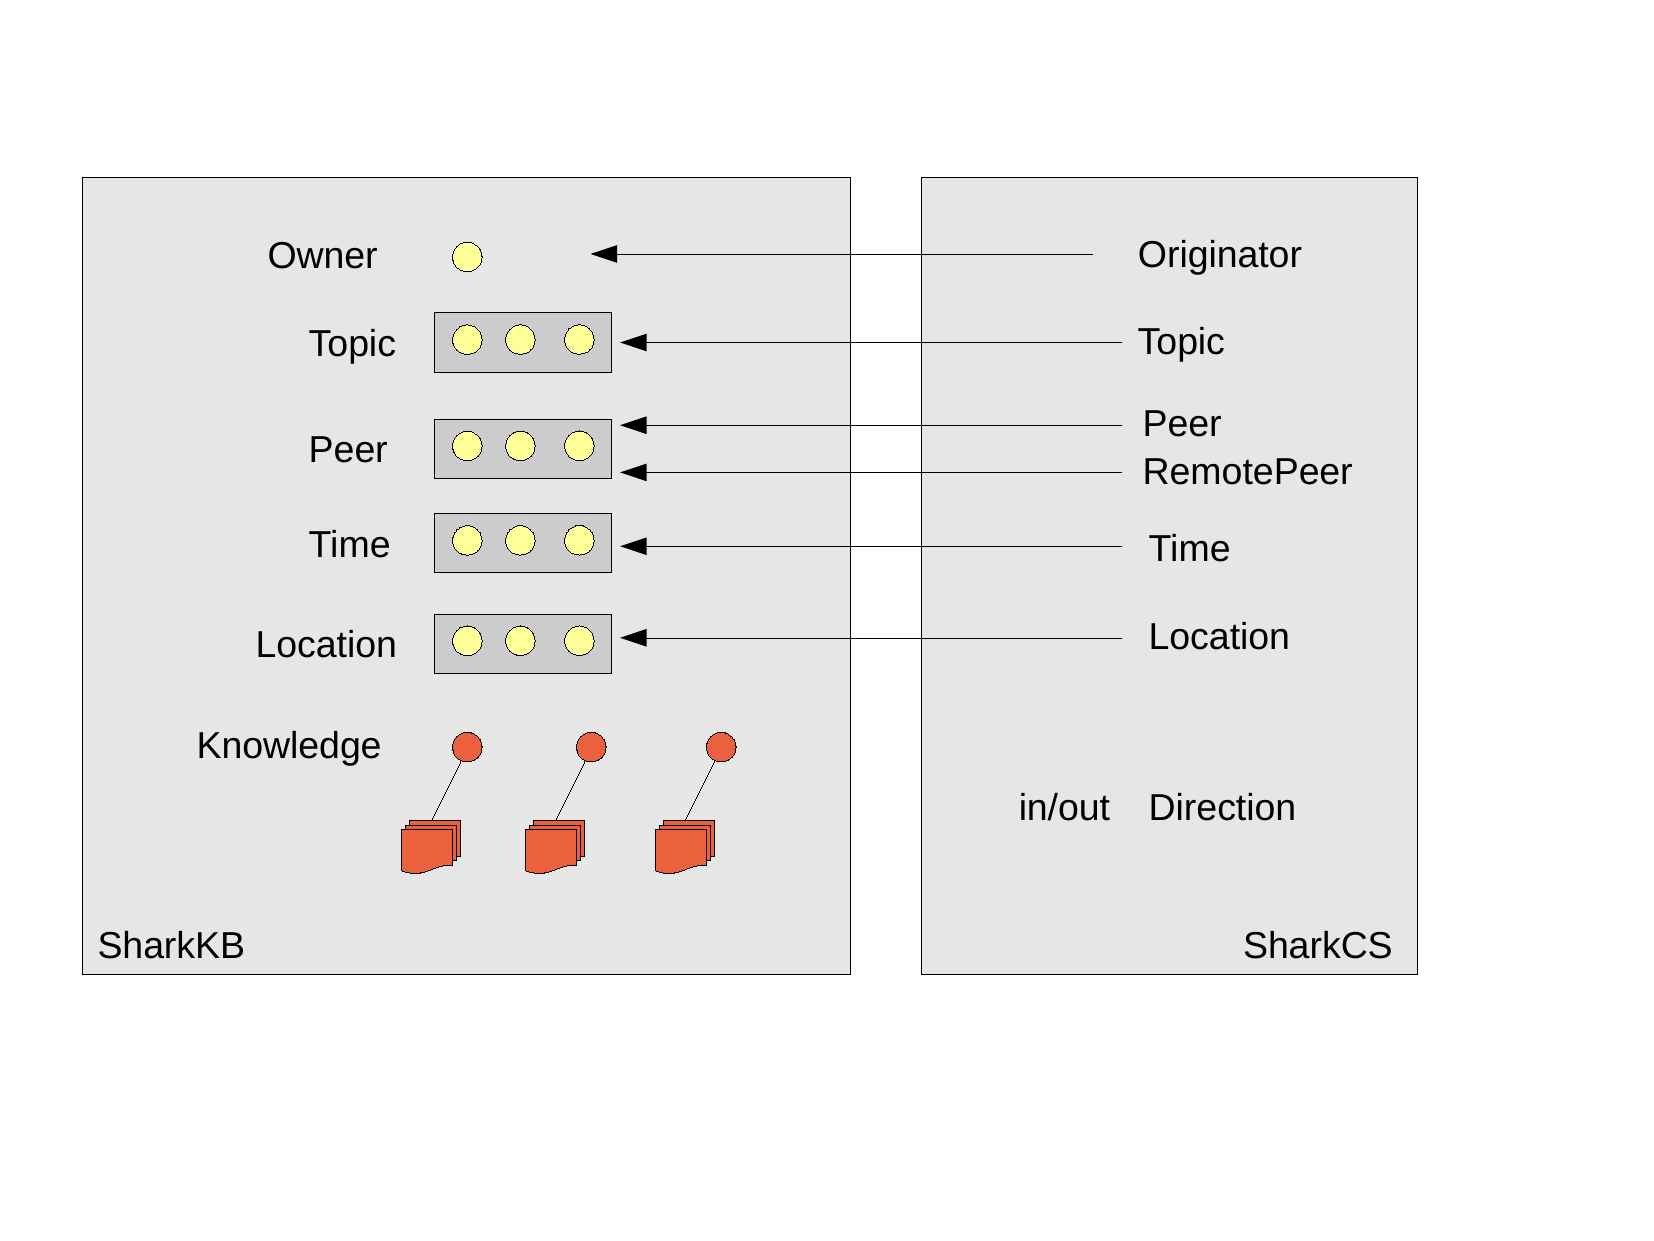

Originator
Owner
Topic
Topic
Peer
Peer
RemotePeer
Time
Time
Location
Location
Knowledge
Direction
in/out
SharkKB
SharkCS